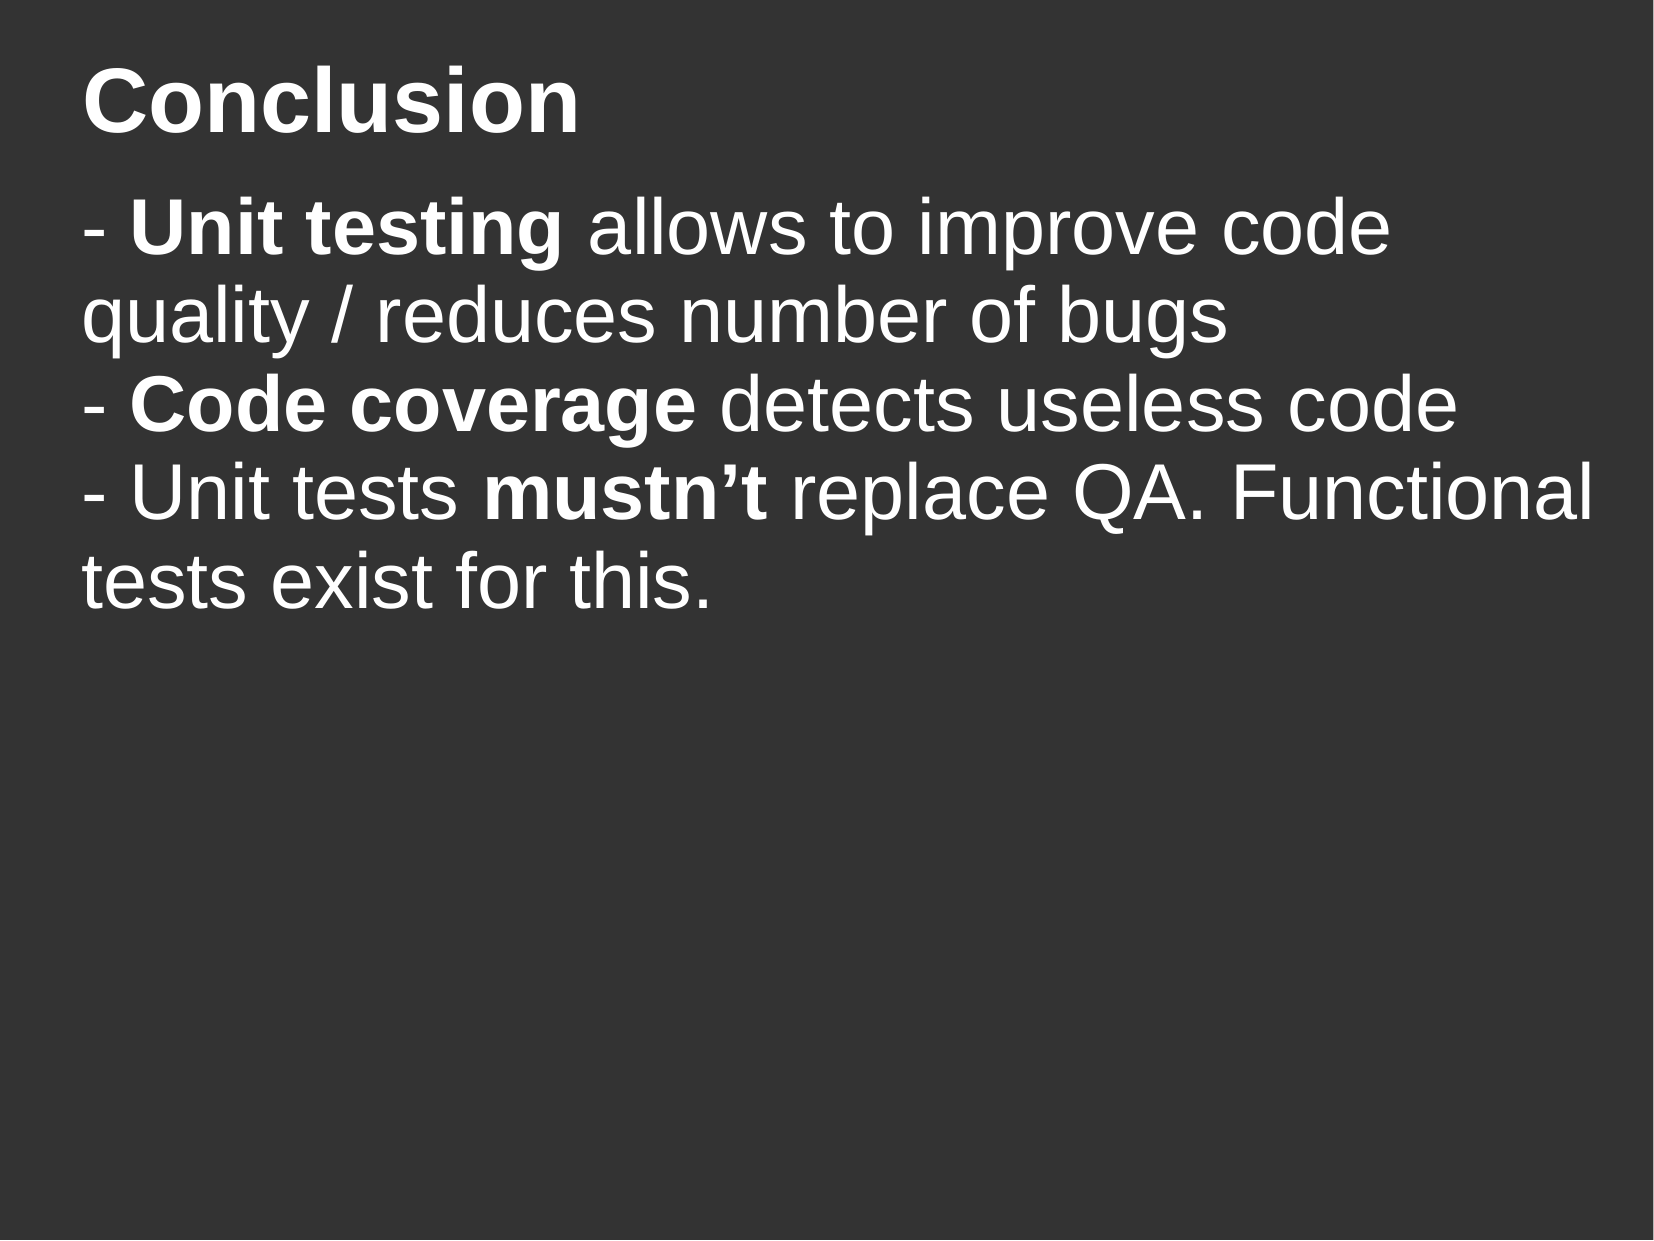

# Conclusion
- Unit testing allows to improve code quality / reduces number of bugs
- Code coverage detects useless code
- Unit tests mustn’t replace QA. Functional tests exist for this.